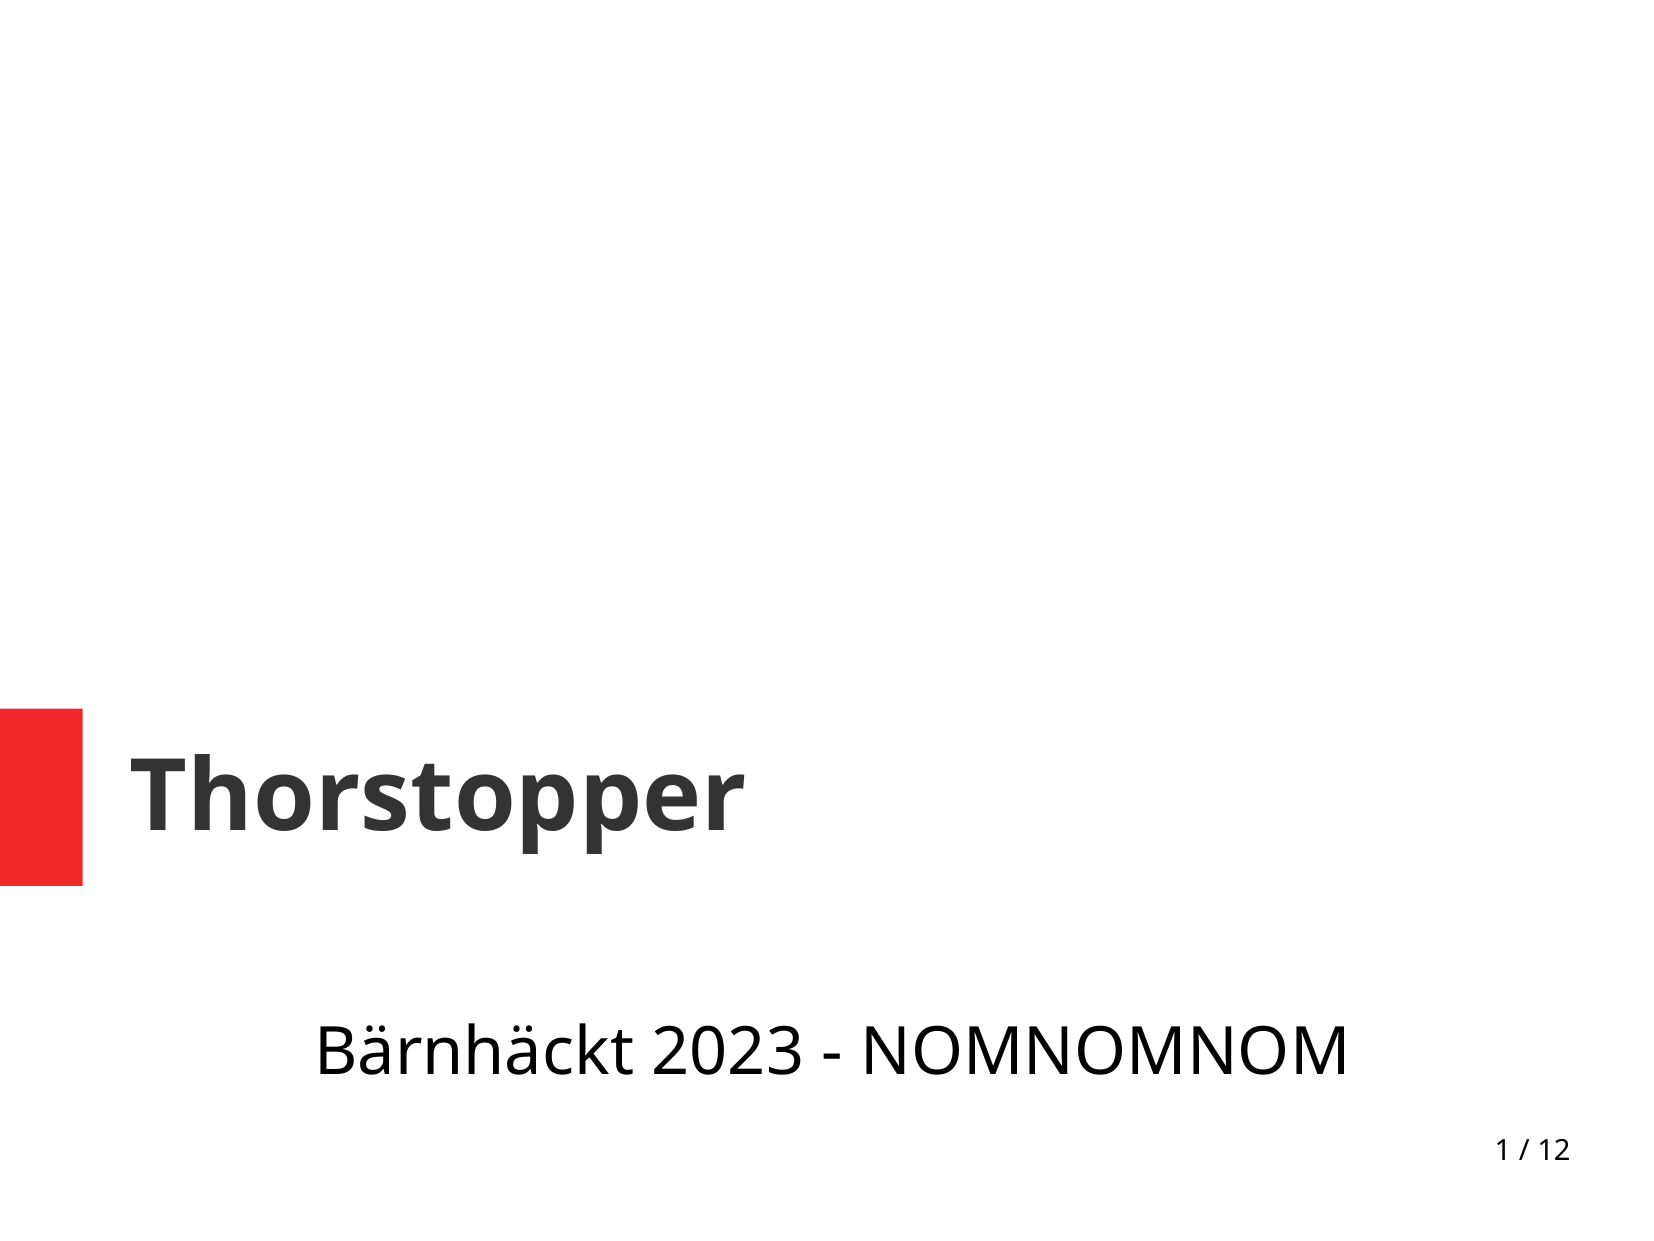

# Thorstopper
Bärnhäckt 2023 - NOMNOMNOM
1